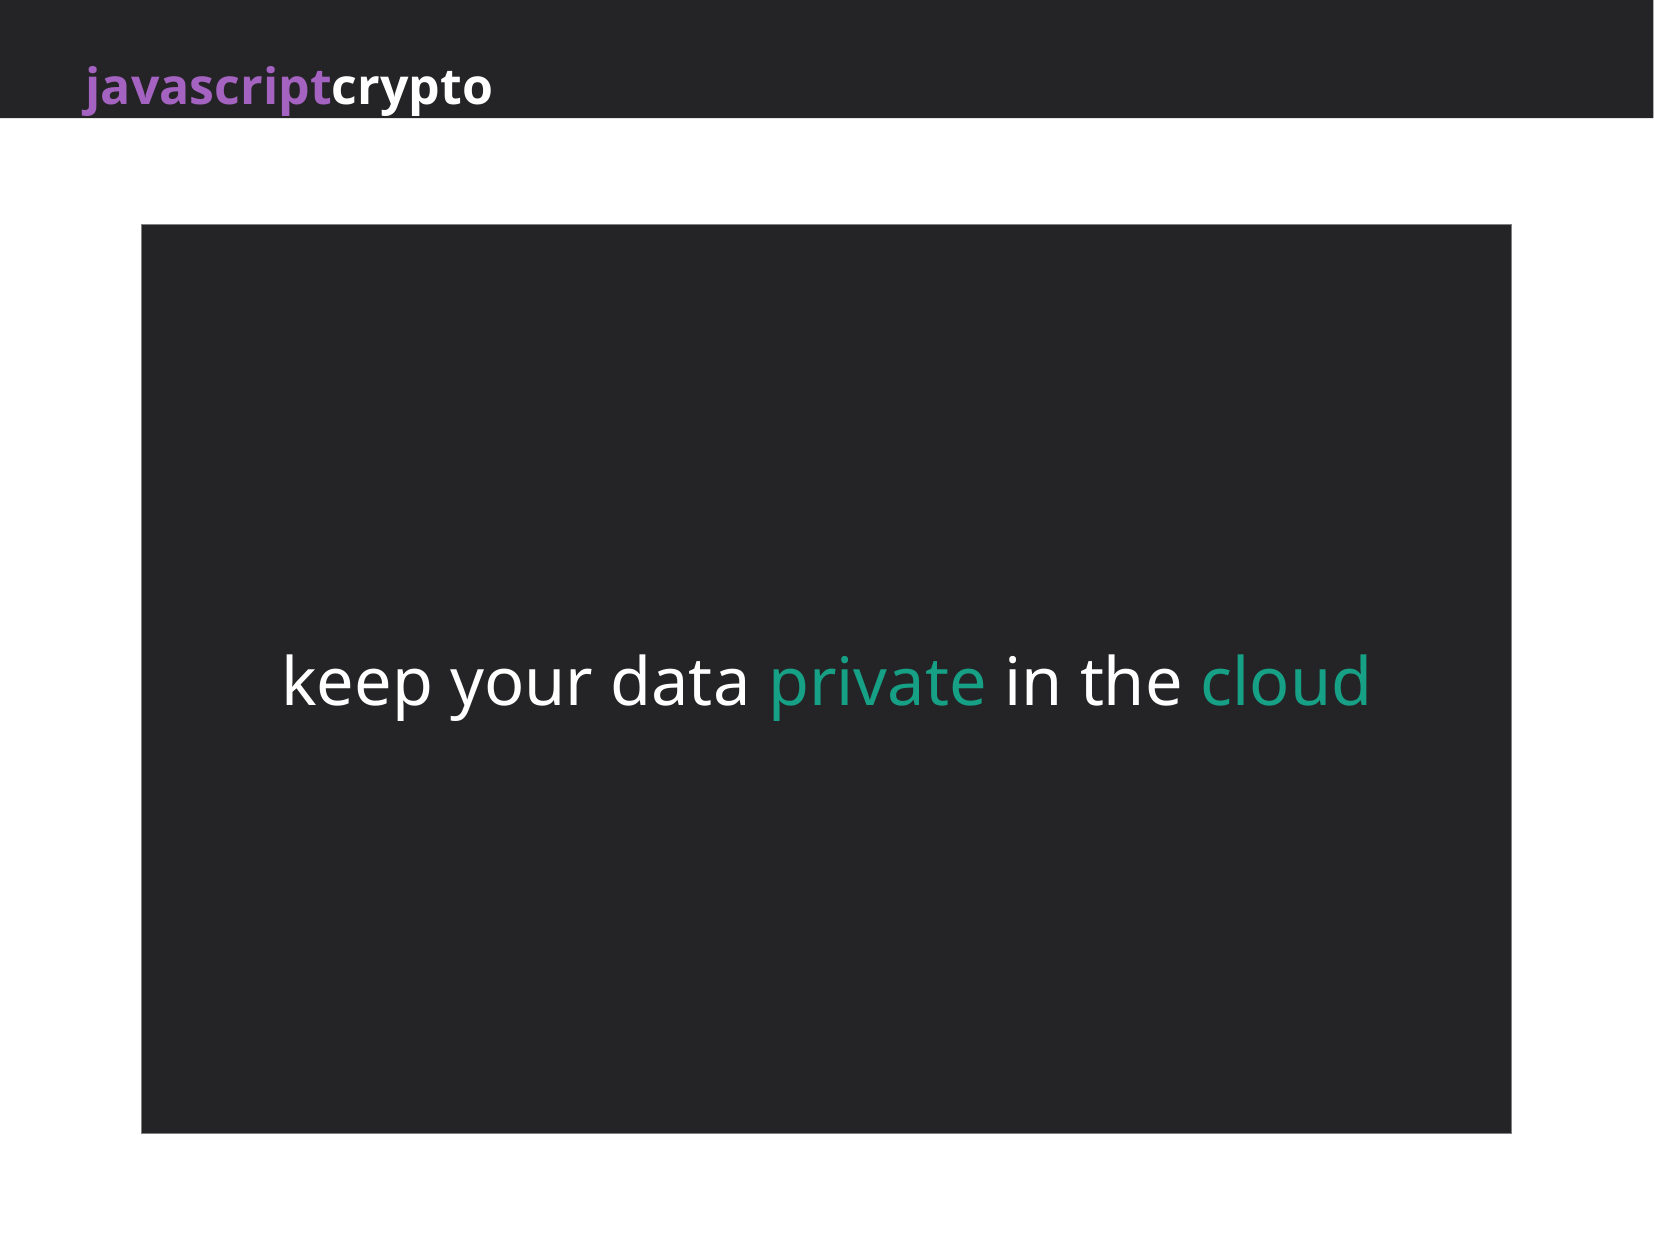

javascriptcrypto
keep your data private in the cloud